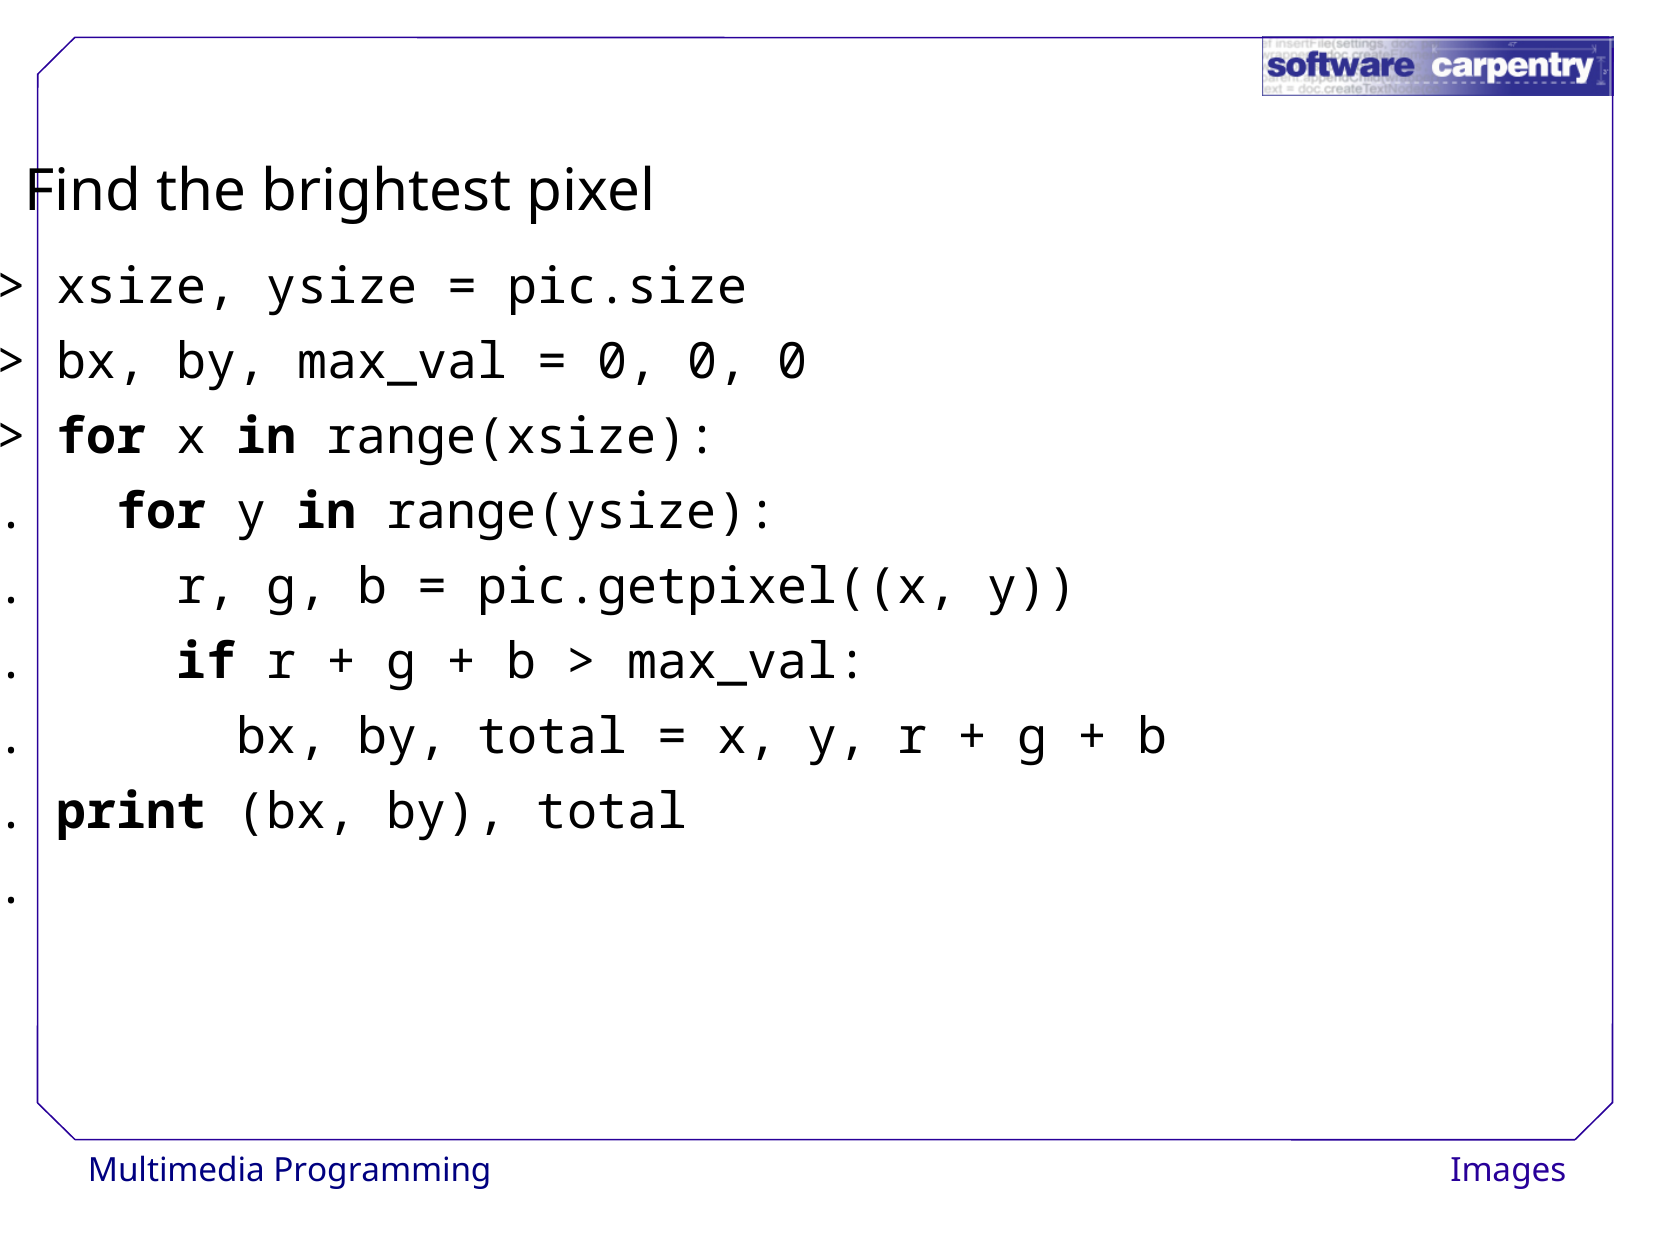

Find the brightest pixel
>>> xsize, ysize = pic.size
>>> bx, by, max_val = 0, 0, 0
>>> for x in range(xsize):
... for y in range(ysize):
... r, g, b = pic.getpixel((x, y))
... if r + g + b > max_val:
... bx, by, total = x, y, r + g + b
... print (bx, by), total
...